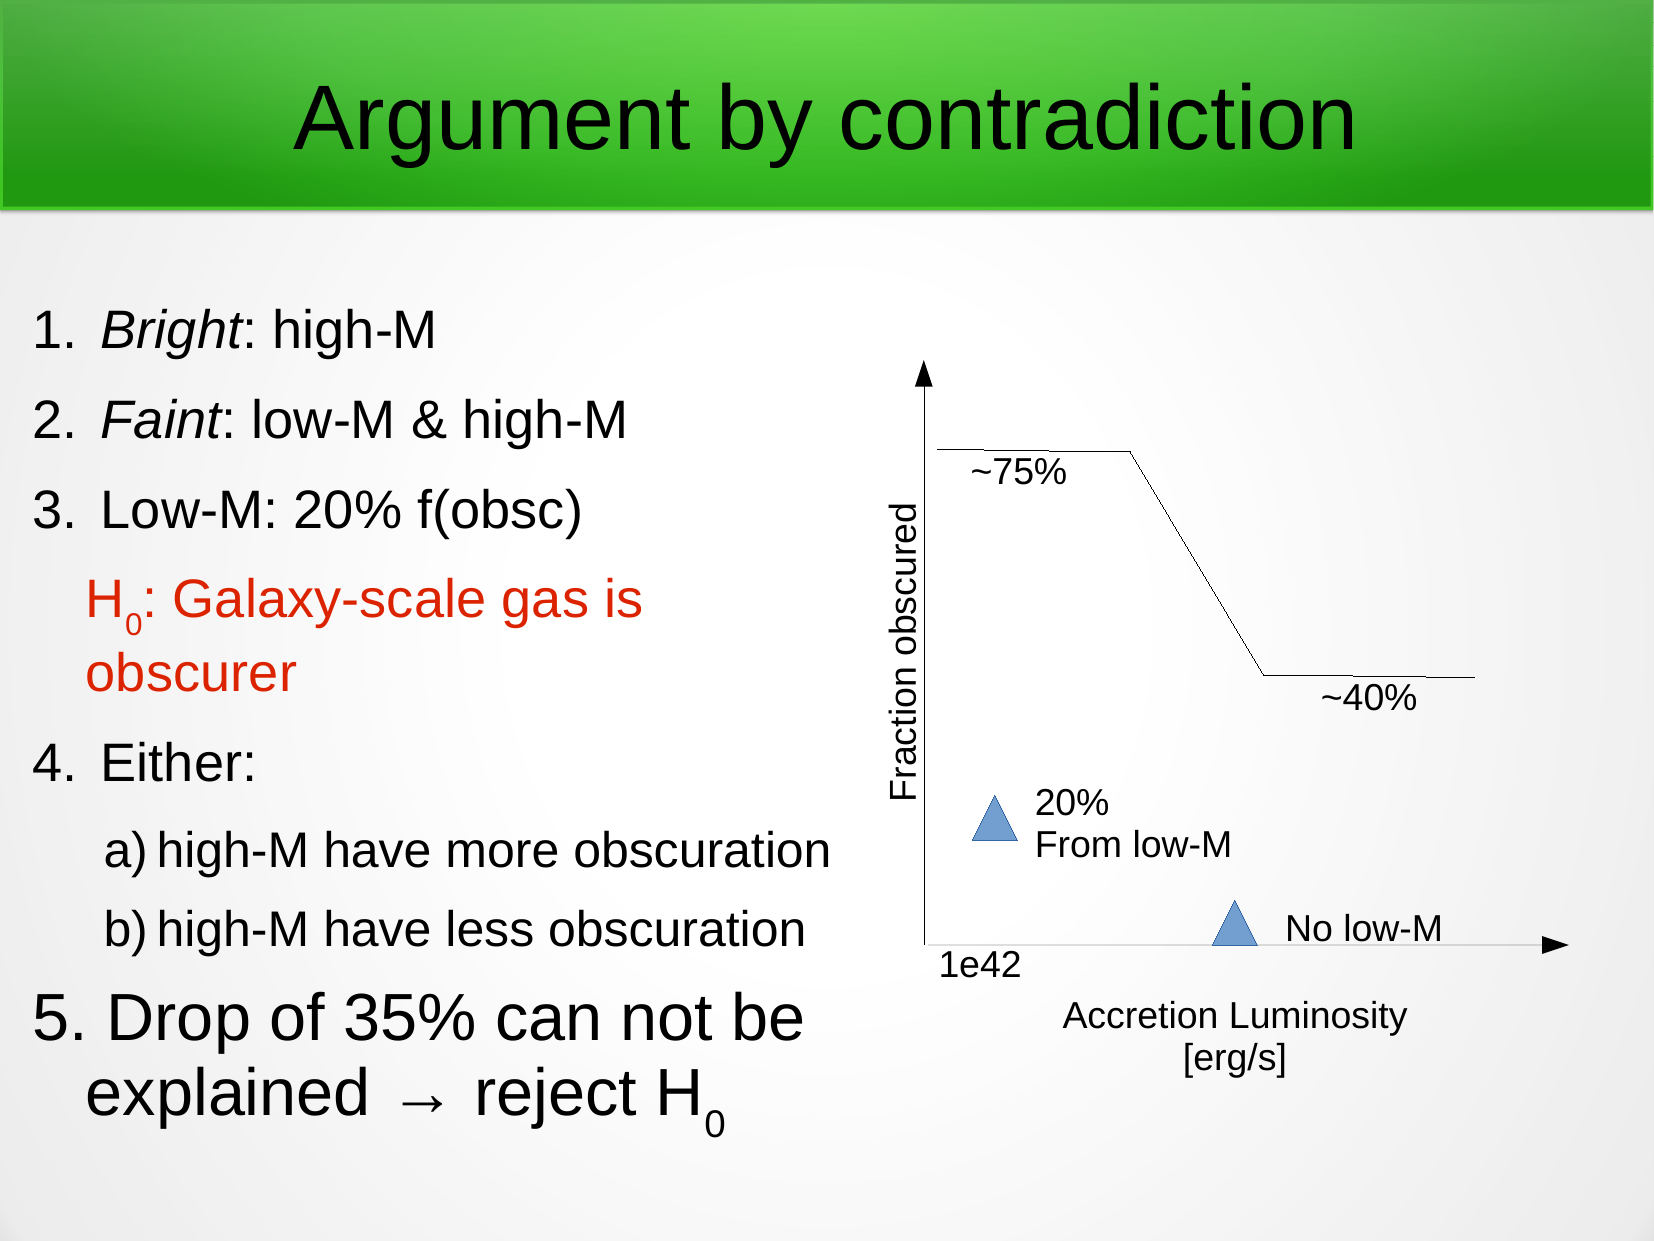

# Argument by contradiction
 Bright: high-M
 Faint: low-M & high-M
 Low-M: 20% f(obsc)
H0: Galaxy-scale gas is obscurer
 Either:
high-M have more obscuration
high-M have less obscuration
 Drop of 35% can not be explained → reject H0
Fraction obscured
20%
From low-M
 No low-M
1e42
Accretion Luminosity [erg/s]